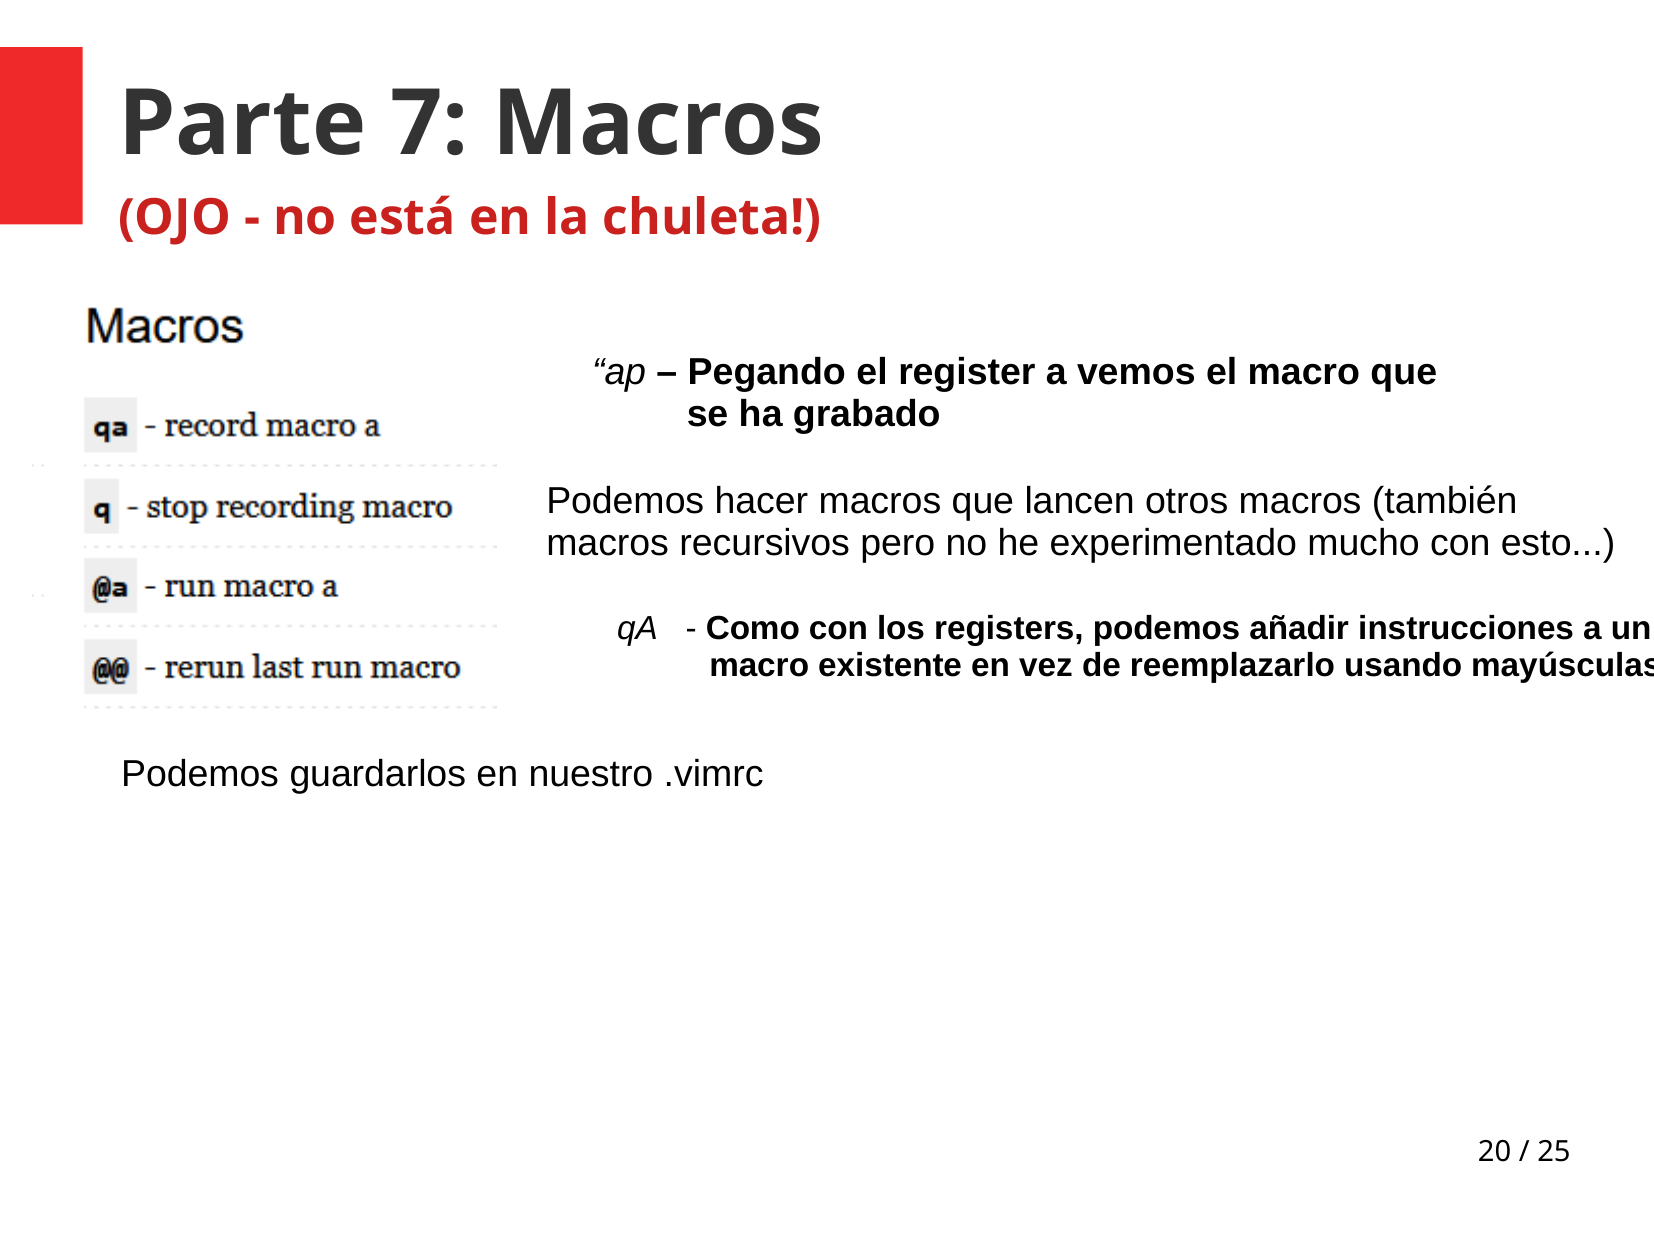

# Parte 7: Macros (OJO - no está en la chuleta!)
“ap – Pegando el register a vemos el macro que
	 se ha grabado
Podemos hacer macros que lancen otros macros (también macros recursivos pero no he experimentado mucho con esto...)
qA - Como con los registers, podemos añadir instrucciones a un
 macro existente en vez de reemplazarlo usando mayúsculas
Podemos guardarlos en nuestro .vimrc
20